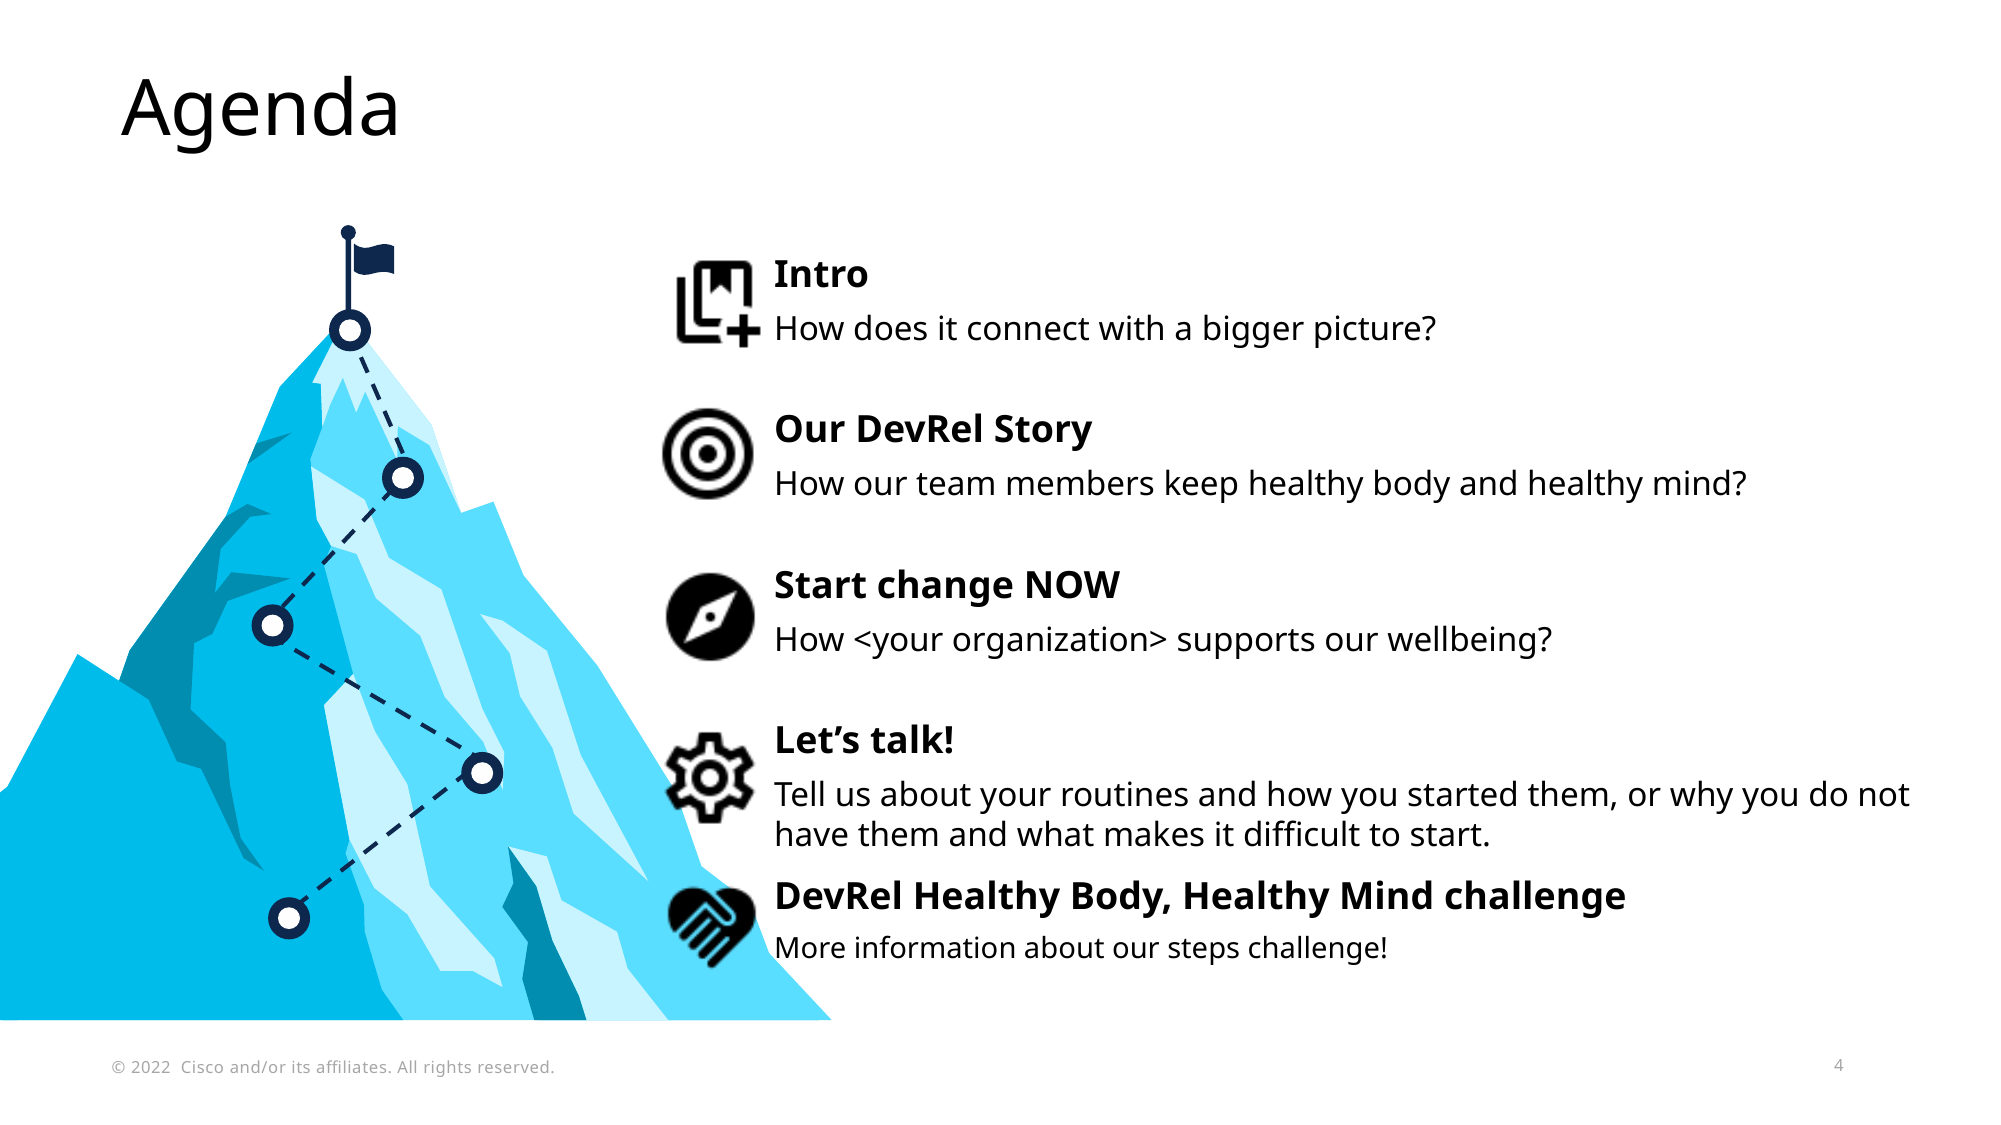

# Agenda
Intro
How does it connect with a bigger picture?
Our DevRel Story
How our team members keep healthy body and healthy mind?
Start change NOW
How <your organization> supports our wellbeing?
Let’s talk!
Tell us about your routines and how you started them, or why you do not have them and what makes it difficult to start.
DevRel Healthy Body, Healthy Mind challenge
More information about our steps challenge!